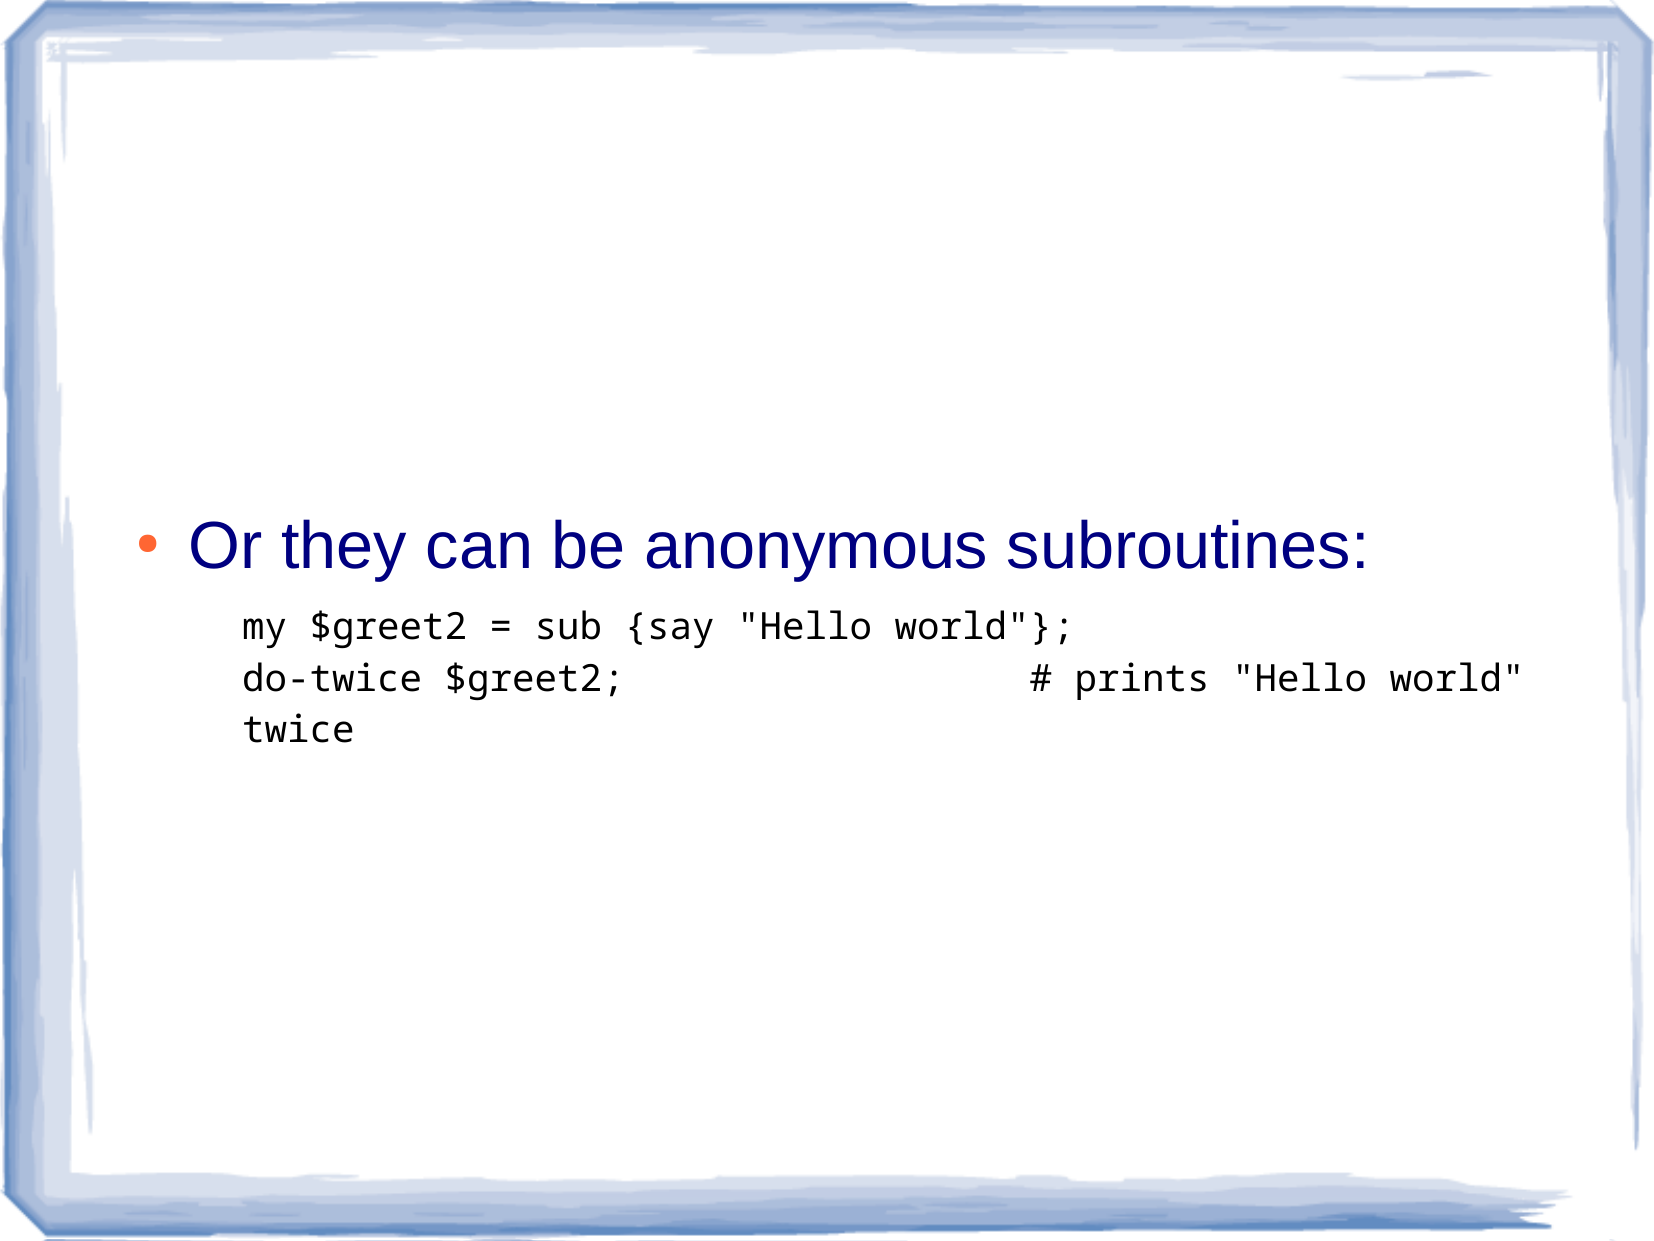

#
Or they can be anonymous subroutines:
my $greet2 = sub {say "Hello world"};
do-twice $greet2; # prints "Hello world" twice